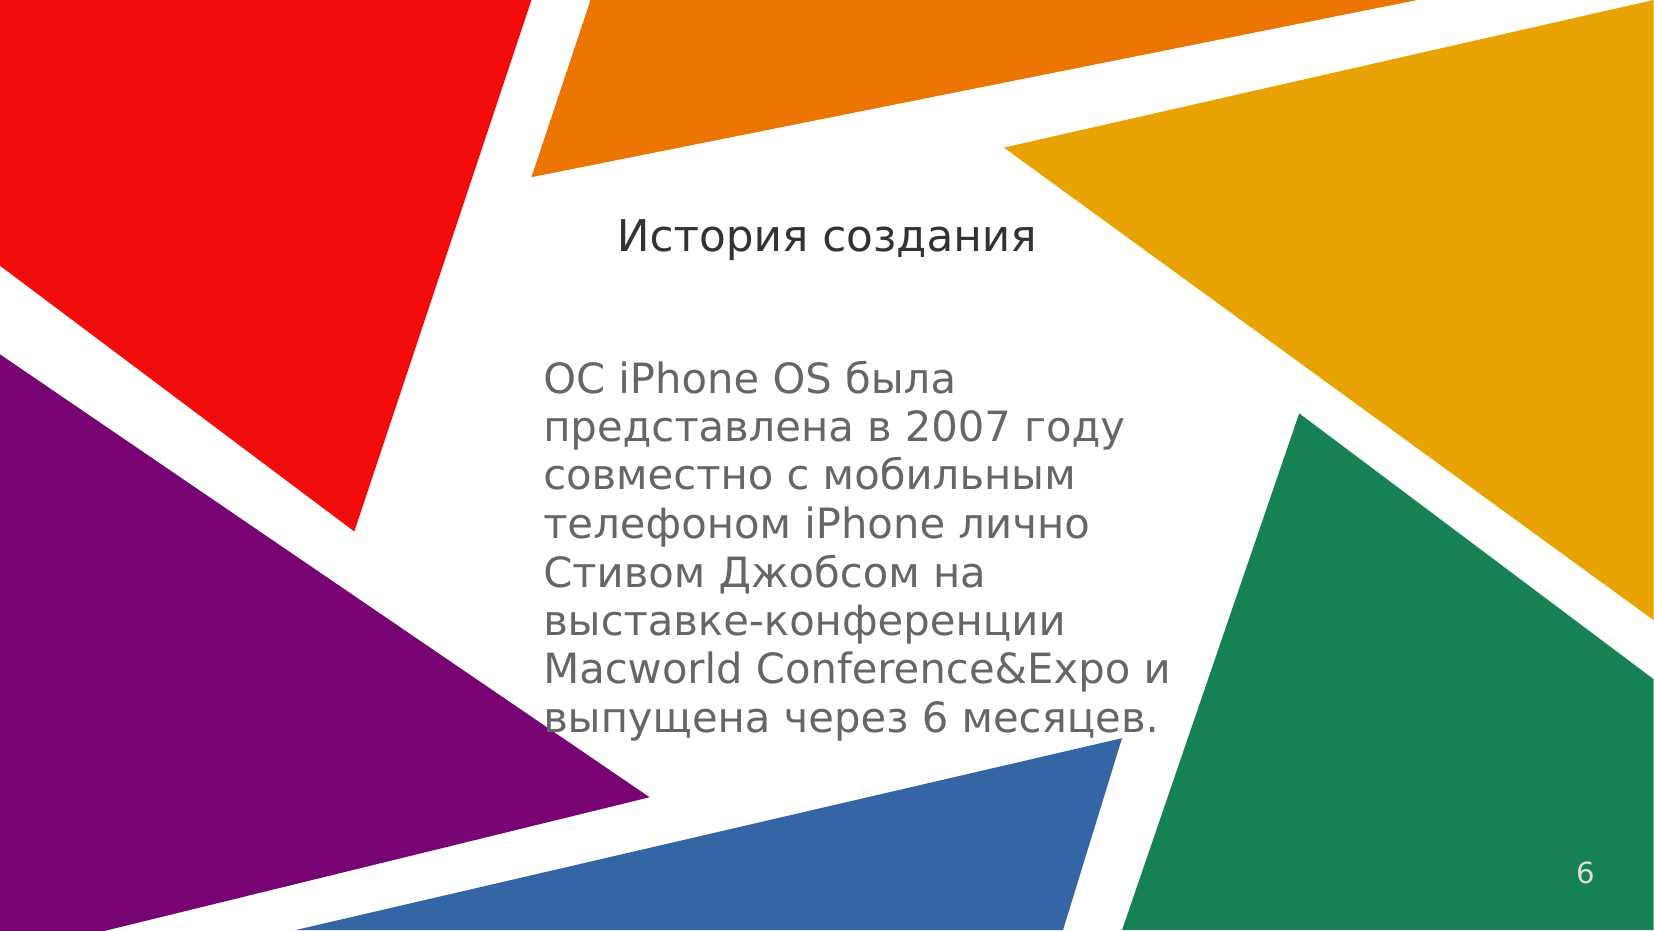

# История создания
ОС iPhone OS была представлена в 2007 году совместно с мобильным телефоном iPhone лично Стивом Джобсом на выставке-конференции Macworld Conference&Expo и выпущена через 6 месяцев.
6